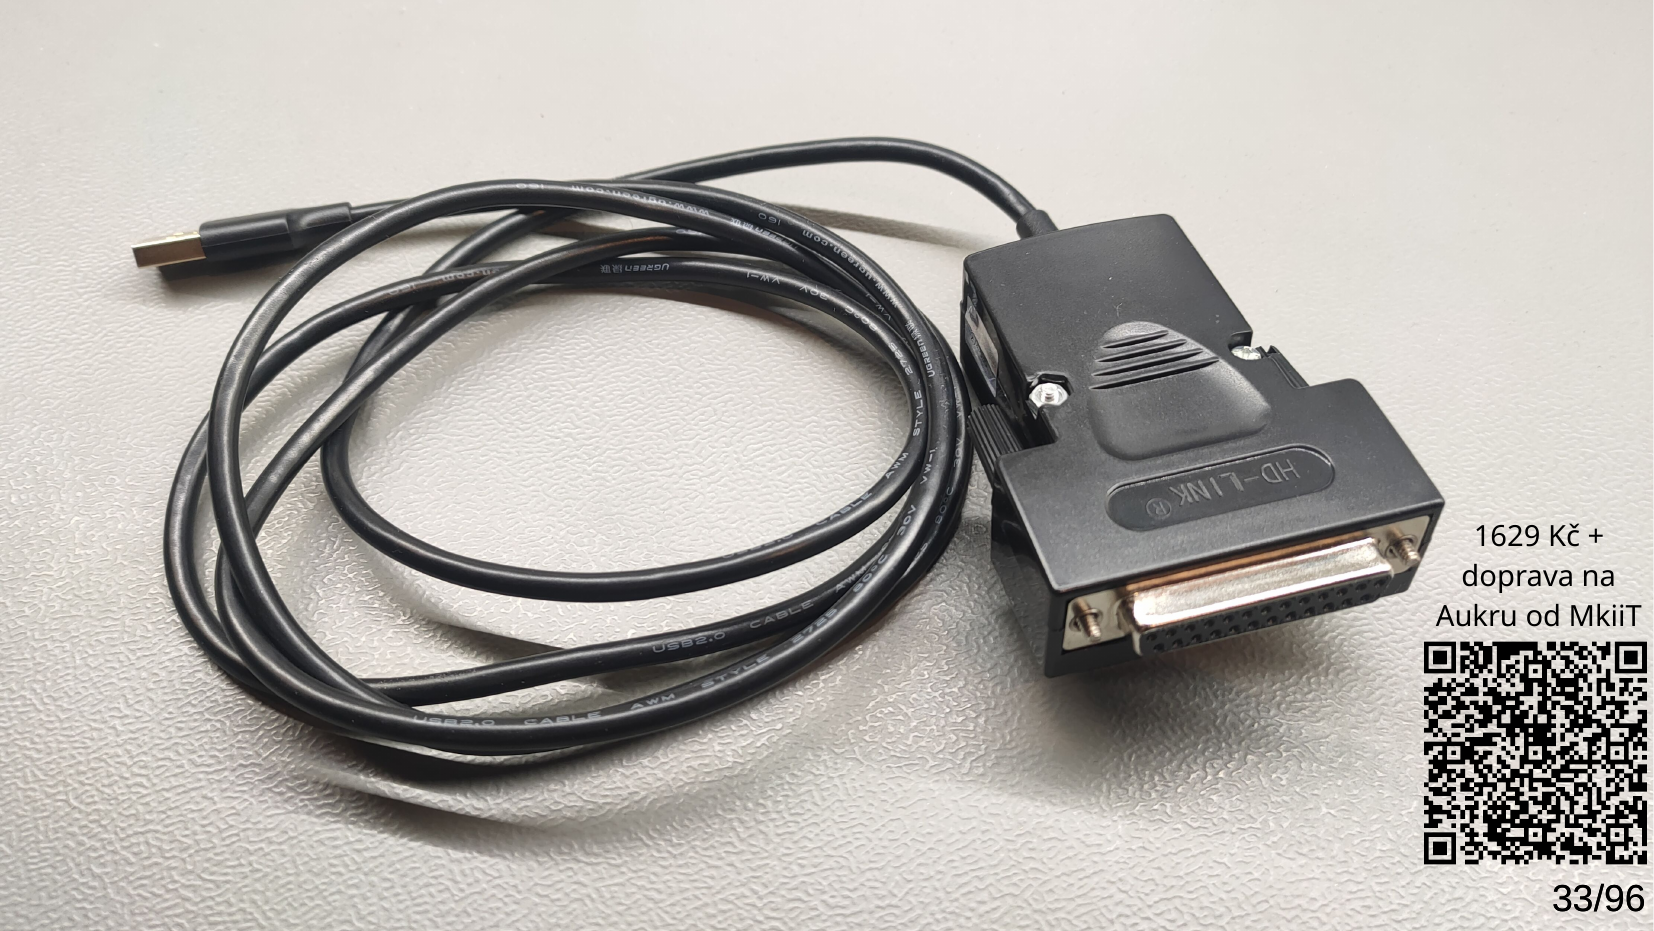

1629 Kč + doprava na Aukru od MkiiT